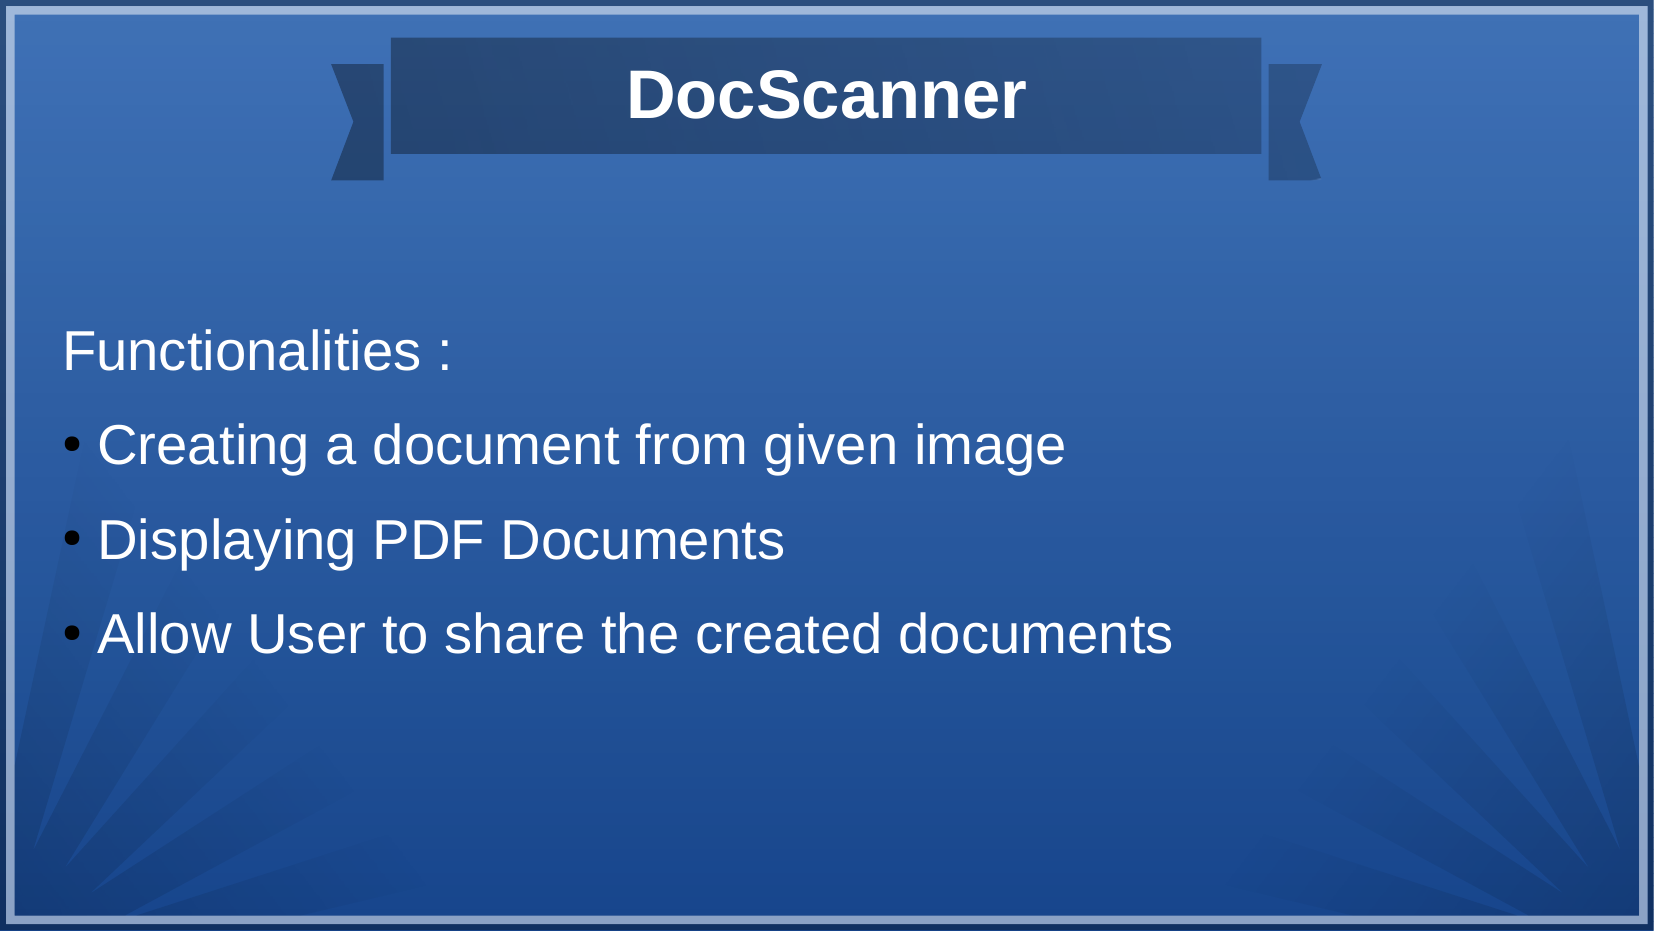

# DocScanner
Functionalities :
Creating a document from given image
Displaying PDF Documents
Allow User to share the created documents